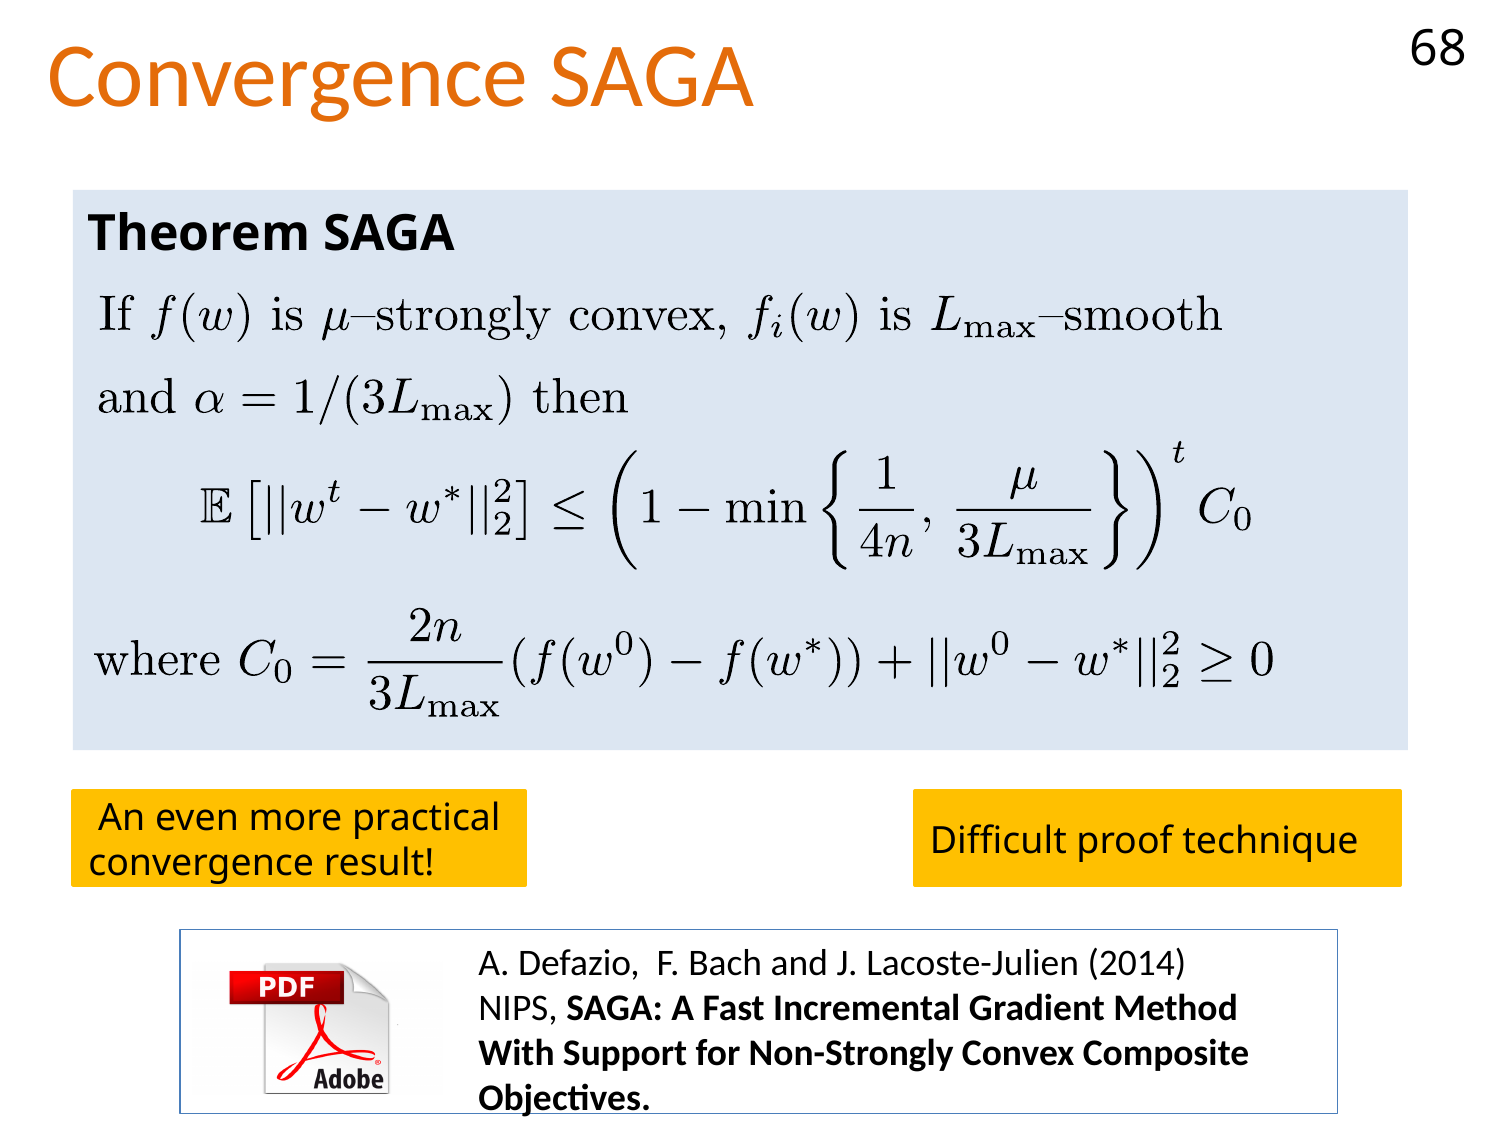

Convergence SAGA
Theorem SAGA
 An even more practical convergence result!
Difficult proof technique
A. Defazio, F. Bach and J. Lacoste-Julien (2014)
NIPS, SAGA: A Fast Incremental Gradient Method With Support for Non-Strongly Convex Composite Objectives.